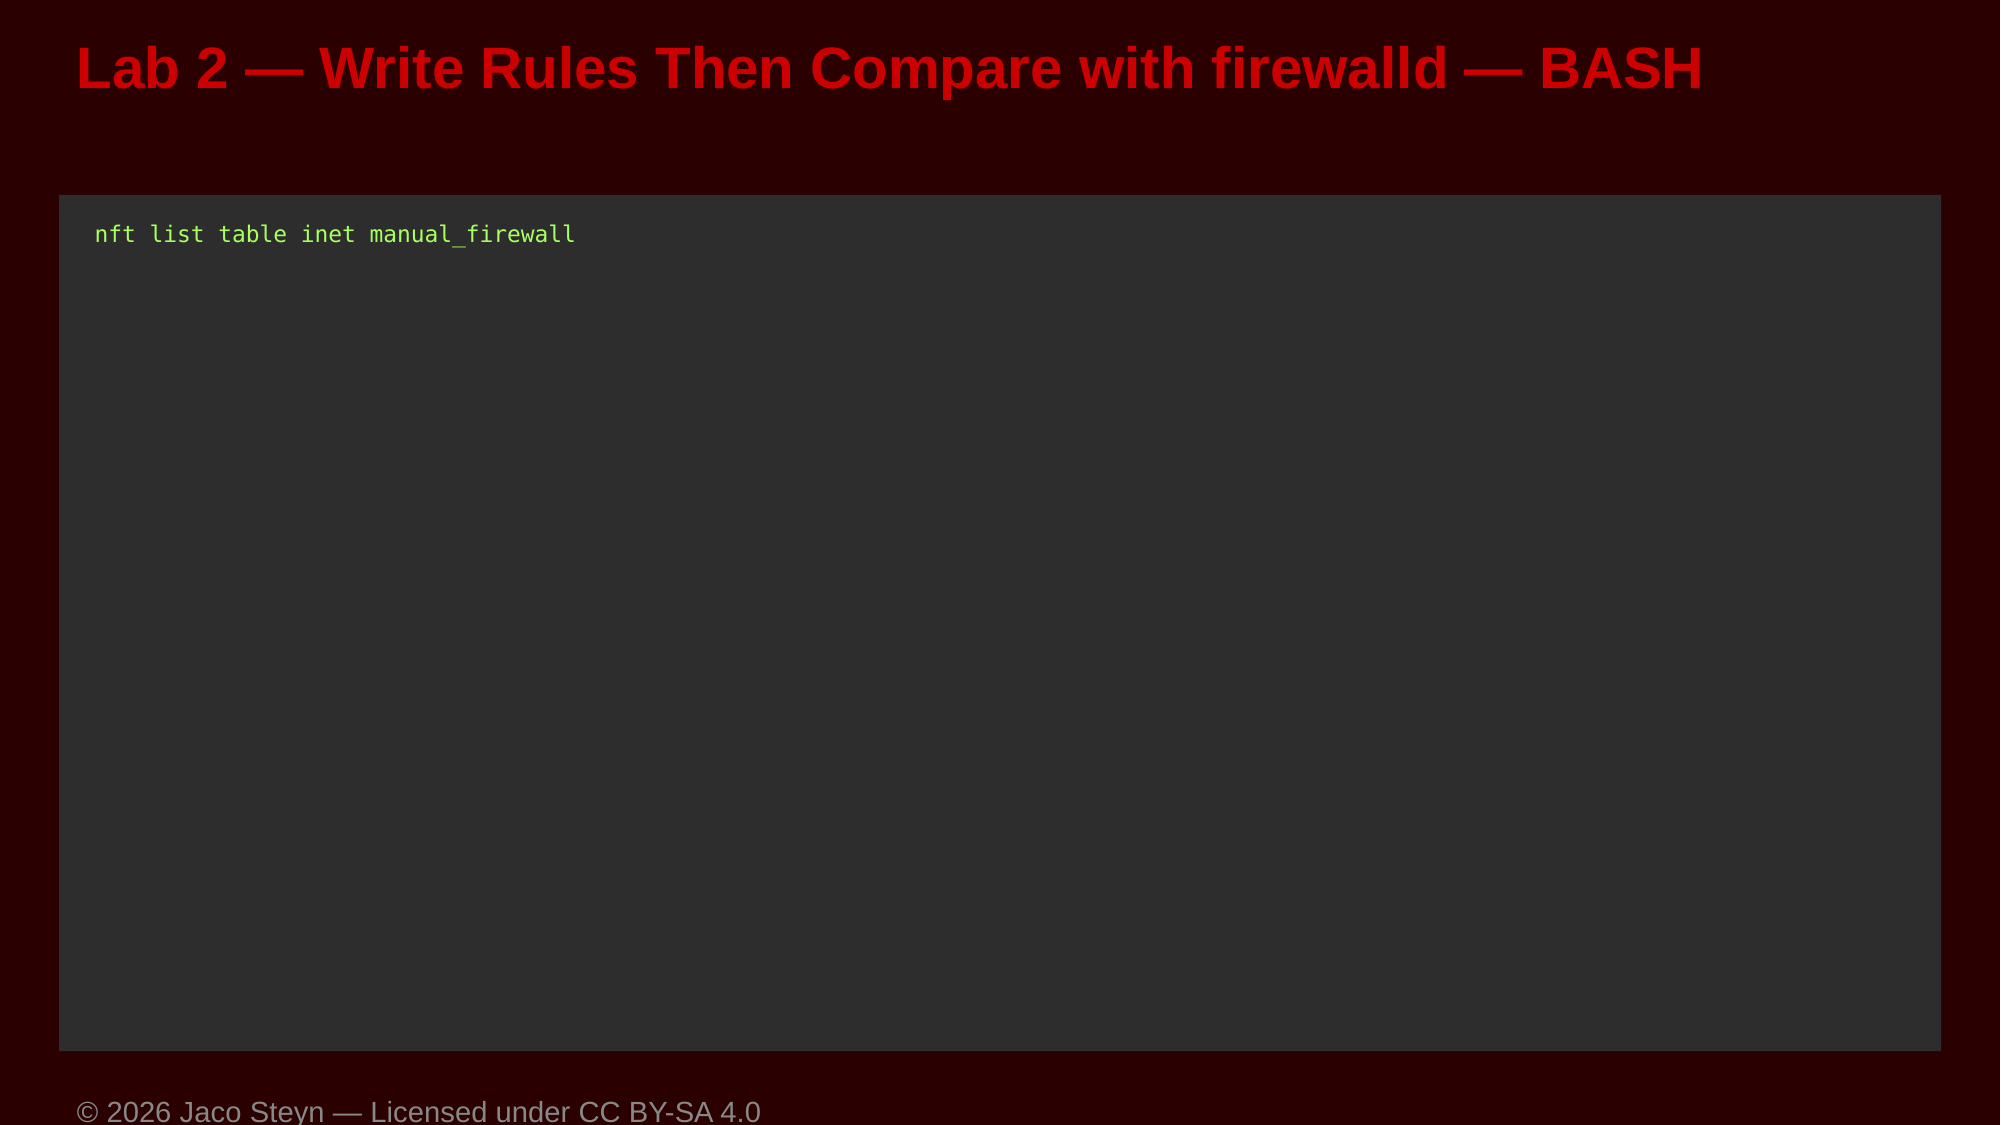

Lab 2 — Write Rules Then Compare with firewalld — BASH
nft list table inet manual_firewall
© 2026 Jaco Steyn — Licensed under CC BY-SA 4.0